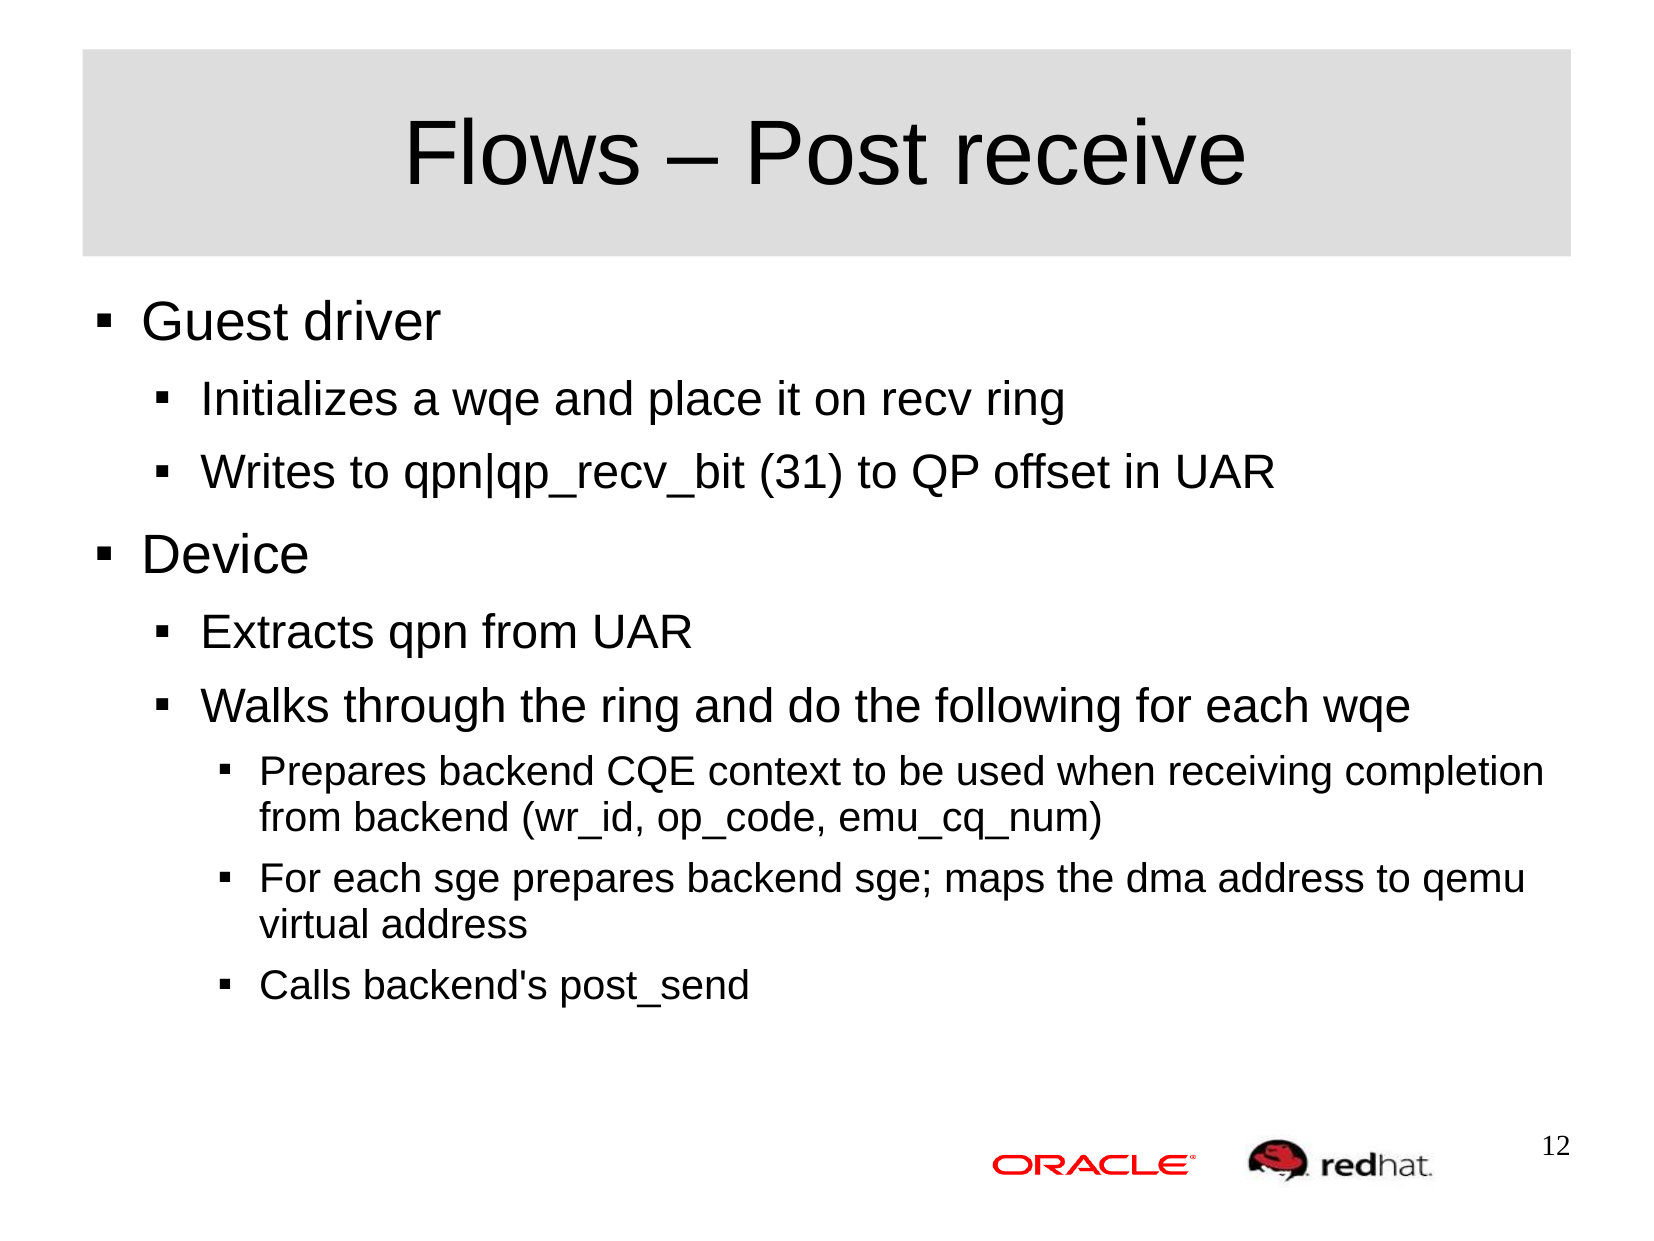

# Flows – Post receive
Guest driver
Initializes a wqe and place it on recv ring
Writes to qpn|qp_recv_bit (31) to QP offset in UAR
Device
Extracts qpn from UAR
Walks through the ring and do the following for each wqe
Prepares backend CQE context to be used when receiving completion from backend (wr_id, op_code, emu_cq_num)
For each sge prepares backend sge; maps the dma address to qemu virtual address
Calls backend's post_send
12